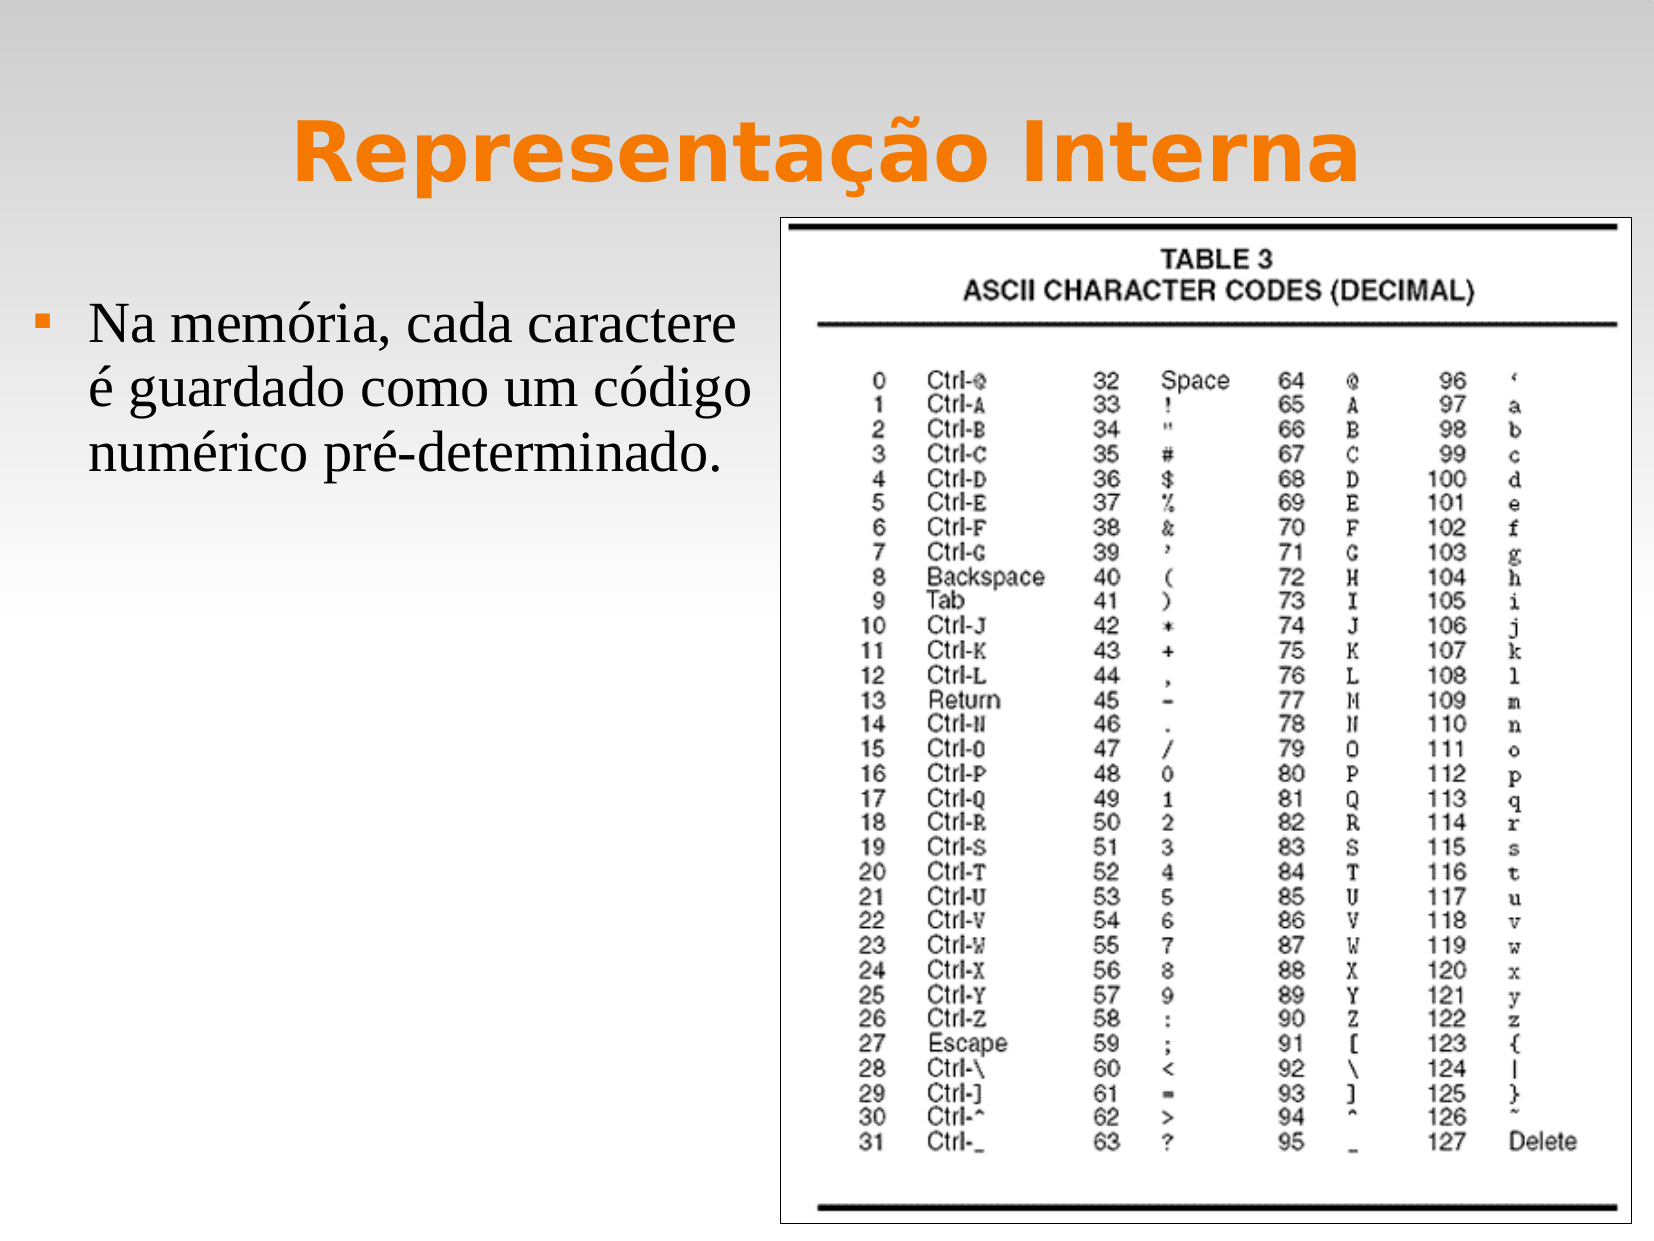

# Representação Interna
Na memória, cada caractere é guardado como um código numérico pré-determinado.